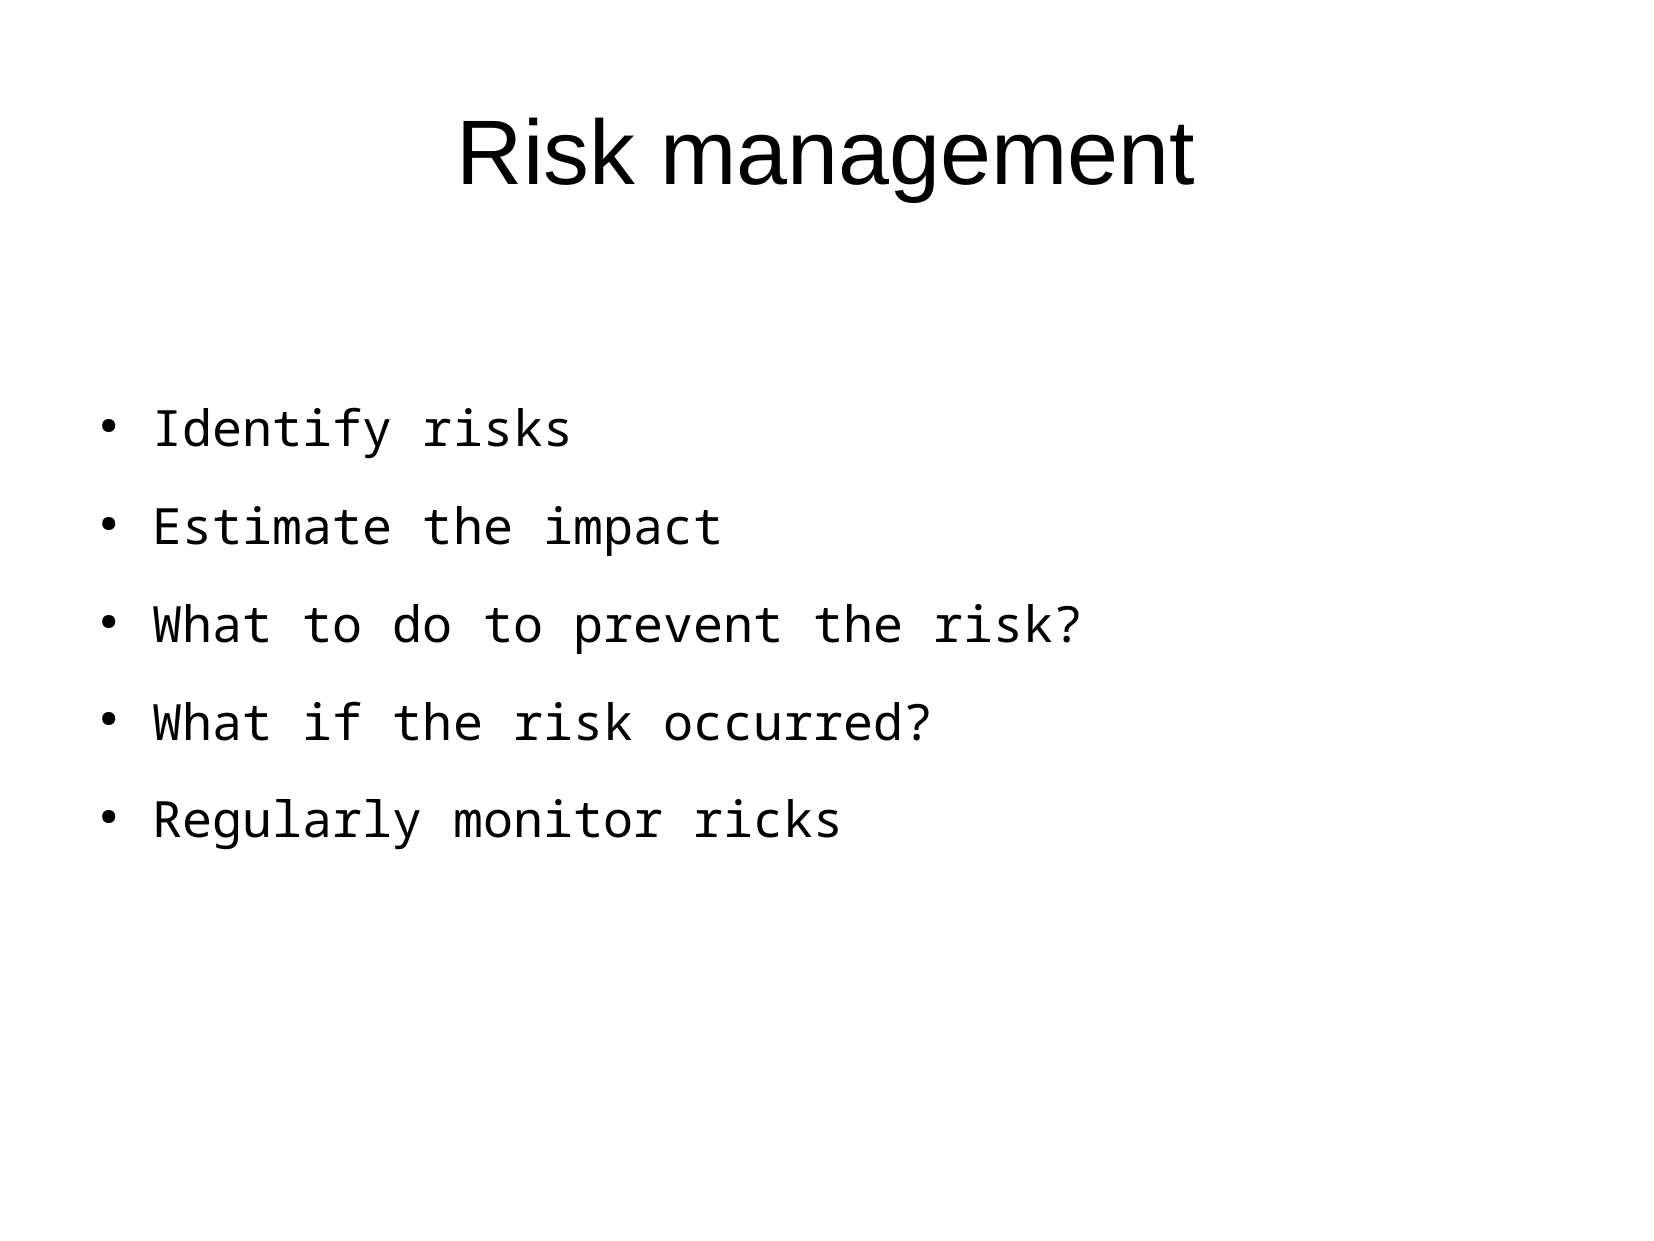

# Risk management
Identify risks
Estimate the impact
What to do to prevent the risk?
What if the risk occurred?
Regularly monitor ricks